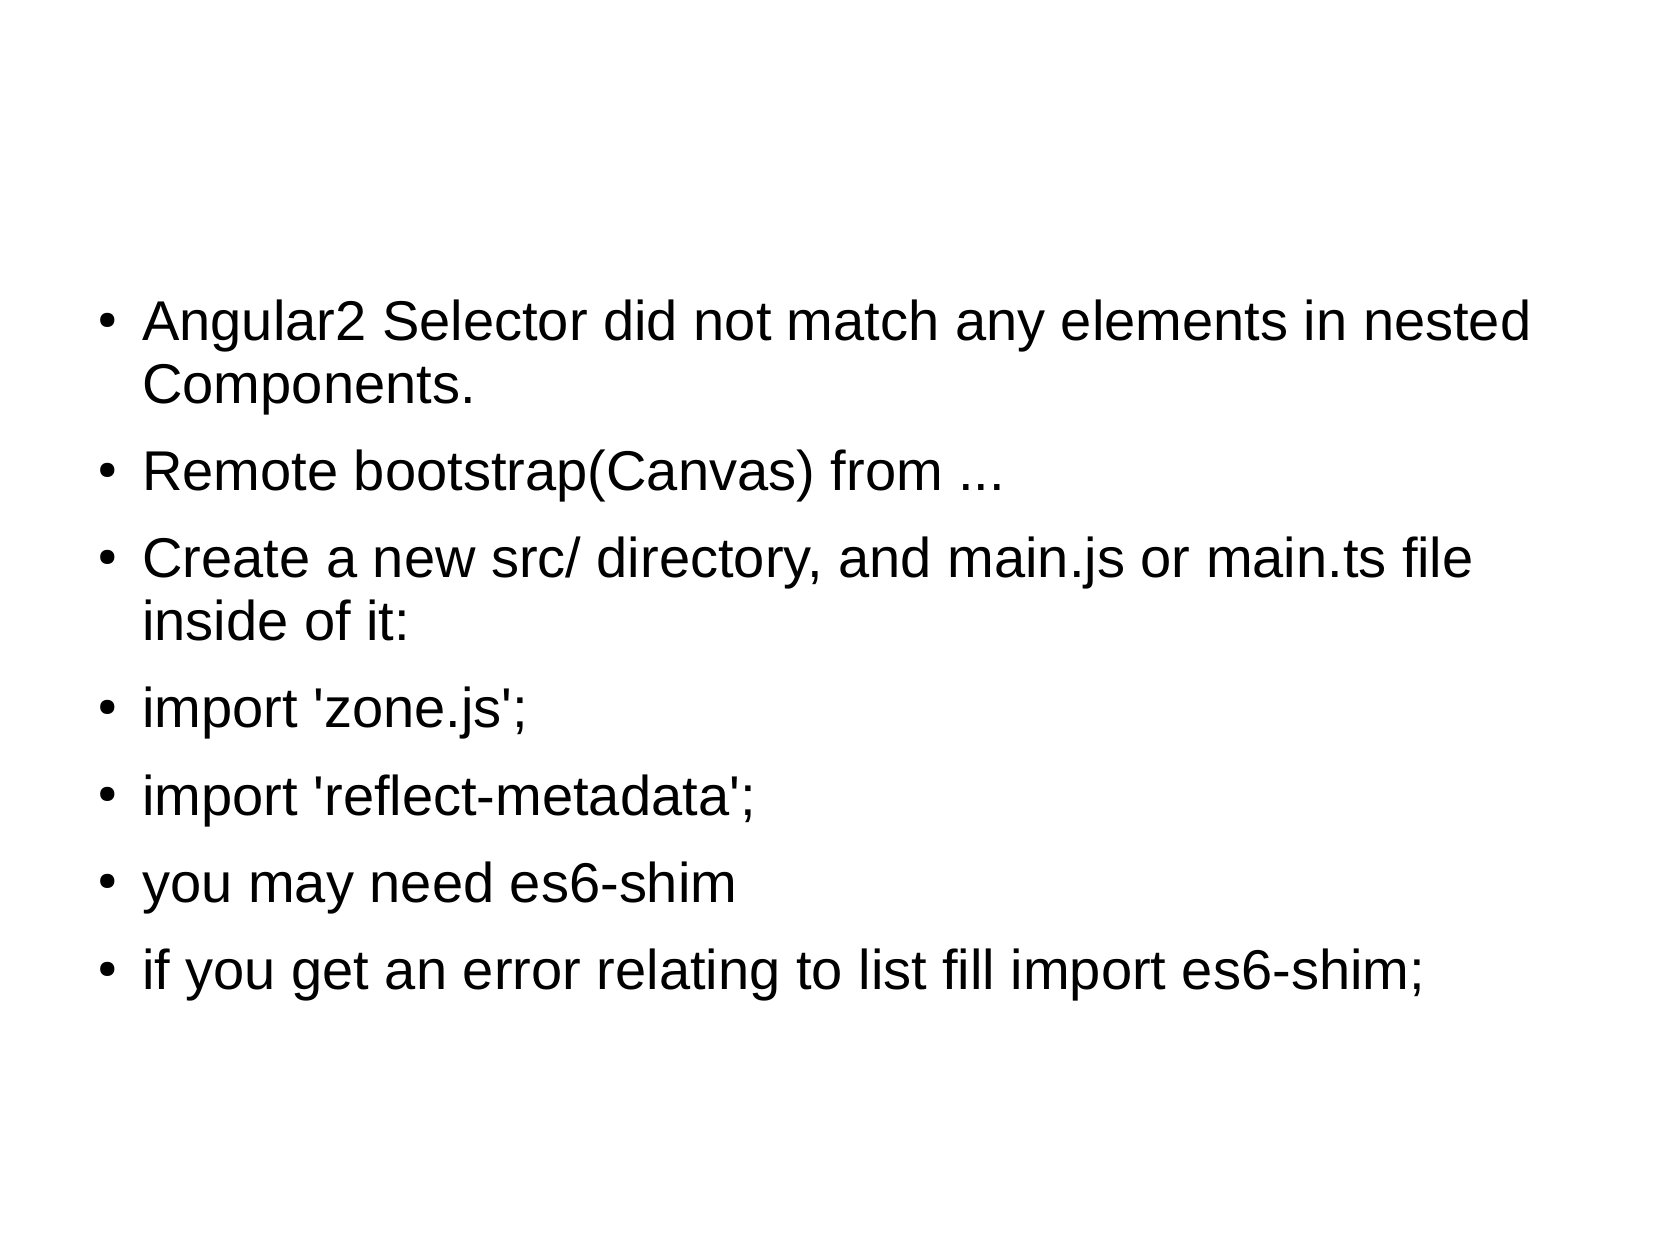

#
Angular2 Selector did not match any elements in nested Components.
Remote bootstrap(Canvas) from ...
Create a new src/ directory, and main.js or main.ts file inside of it:
import 'zone.js';
import 'reflect-metadata';
you may need es6-shim
if you get an error relating to list fill import es6-shim;